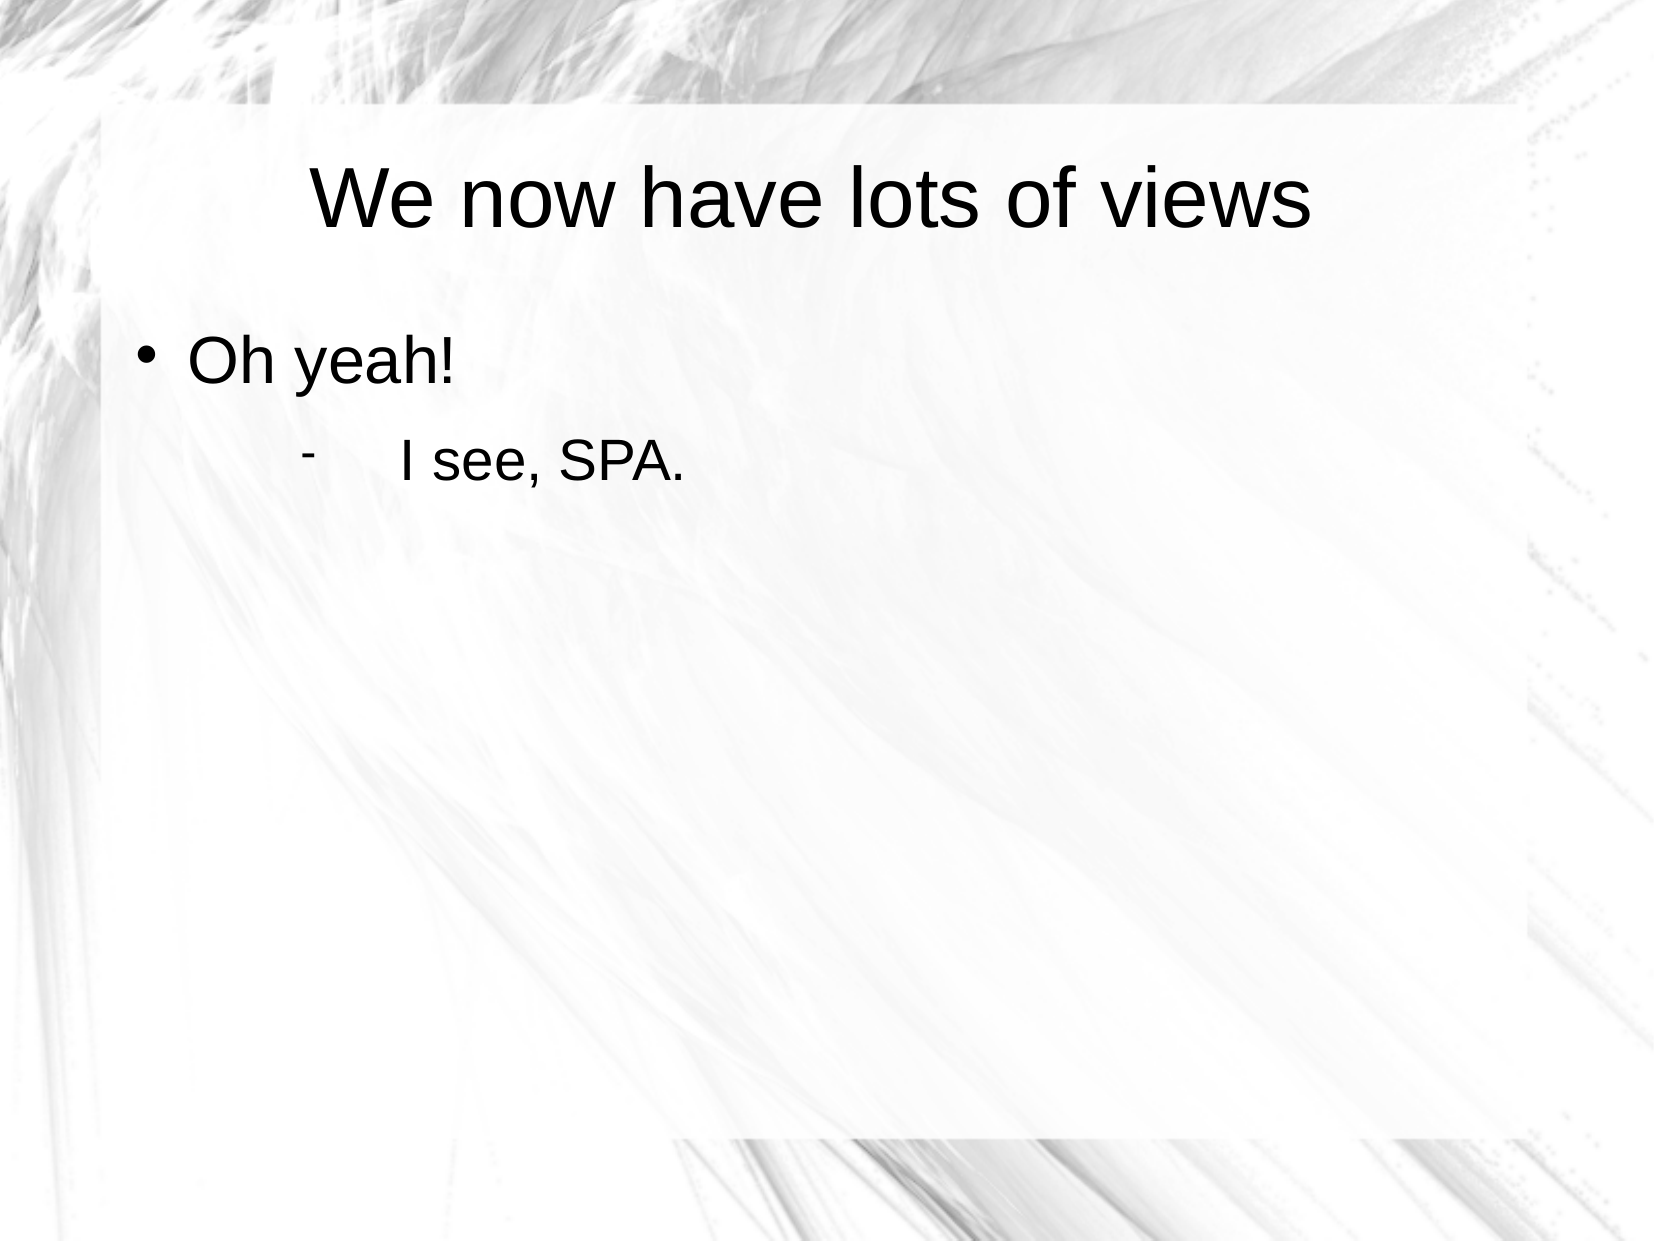

# We now have lots of views
Oh yeah!
I see, SPA.